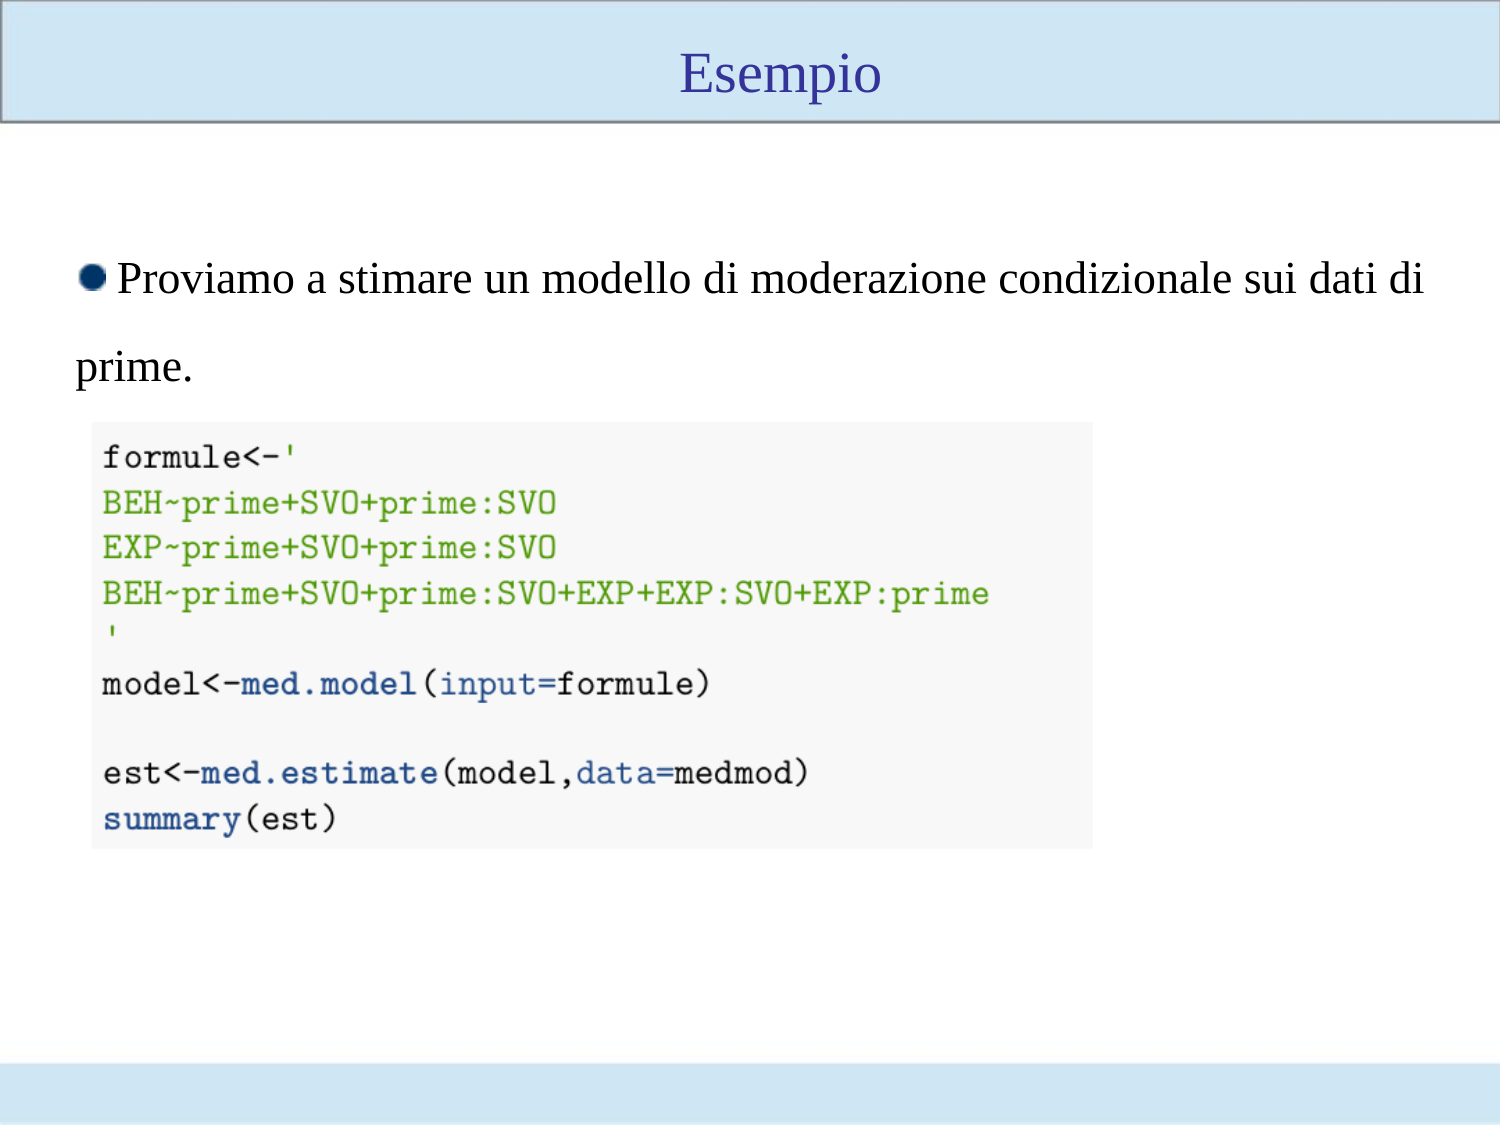

# Esempio
 Proviamo a stimare un modello di moderazione condizionale sui dati di prime.